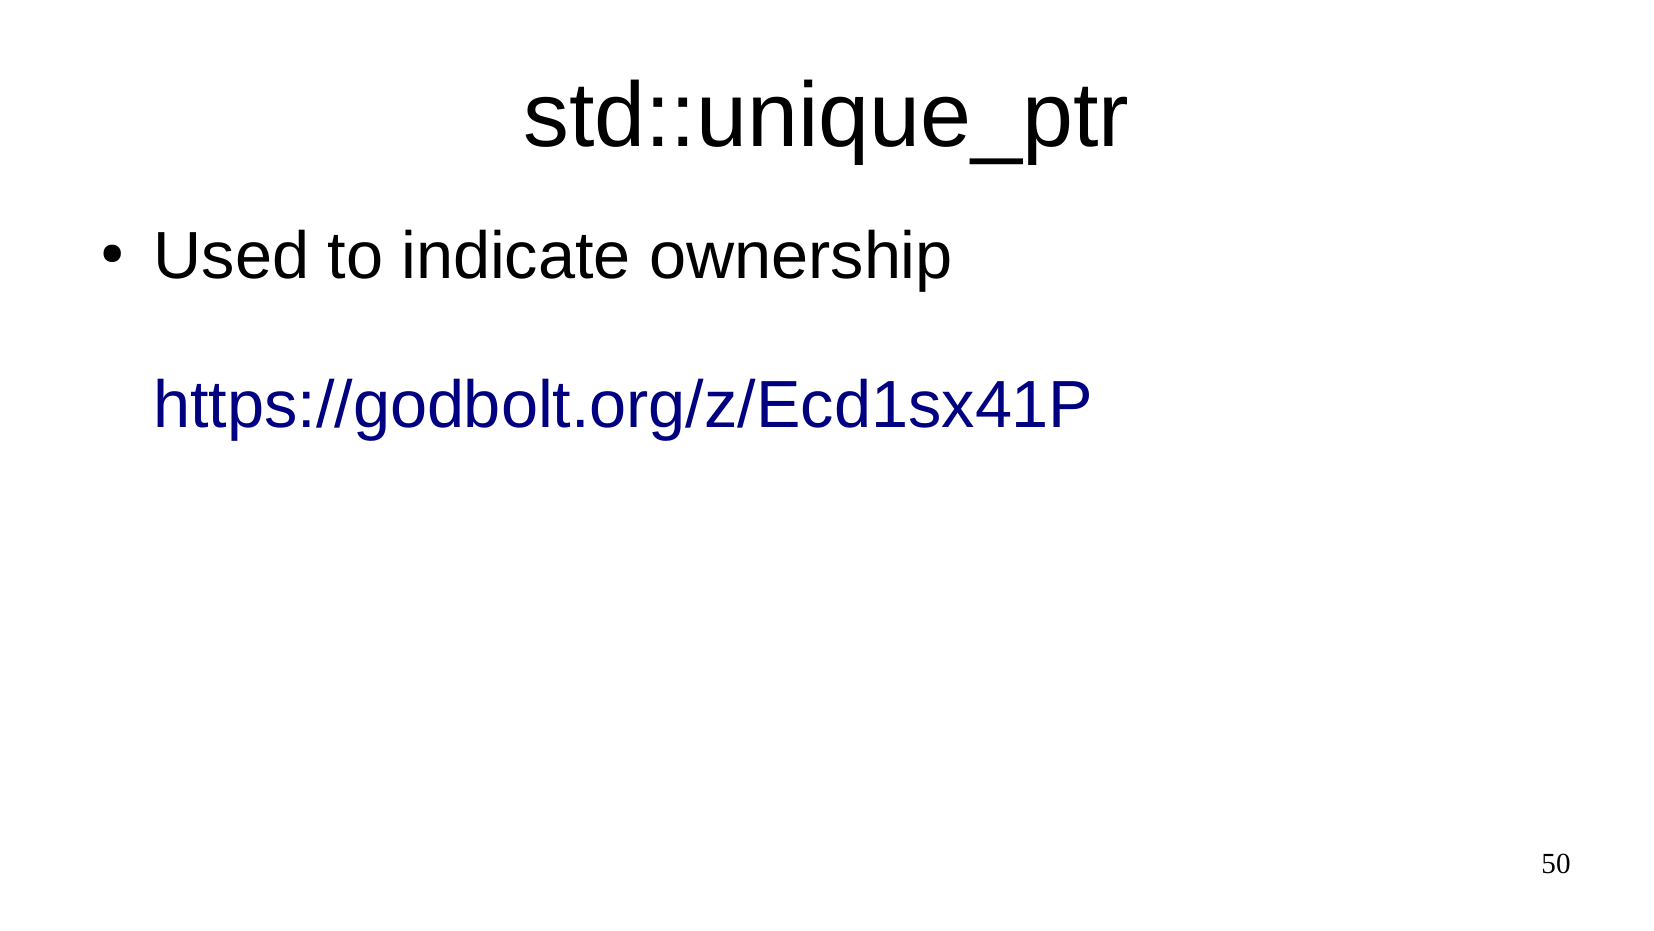

# std::unique_ptr
Used to indicate ownership
https://godbolt.org/z/Ecd1sx41P
50